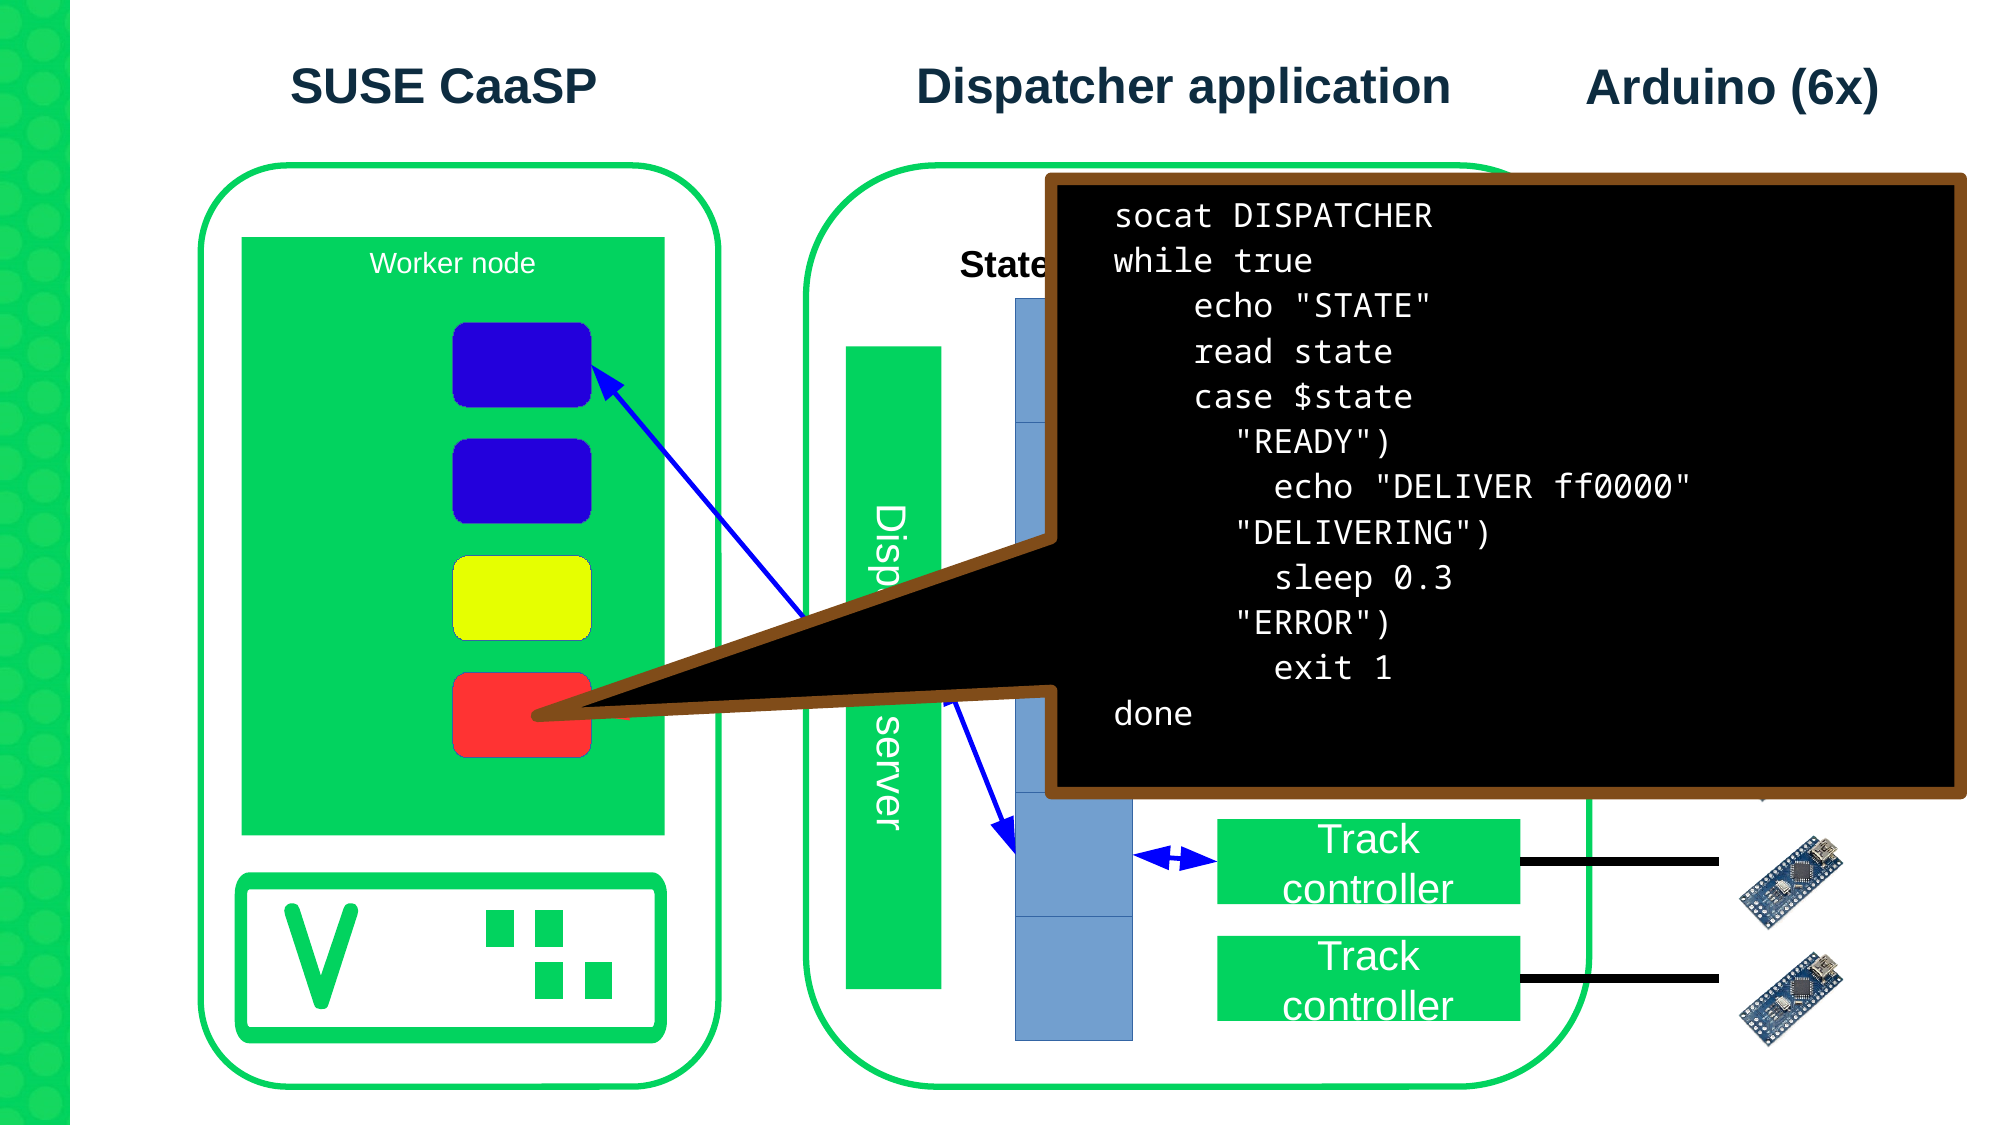

SUSE CaaSP
Dispatcher application
Arduino (6x)
socat DISPATCHER
while true
 echo "STATE"
 read state
 case $state
 "READY")
 echo "DELIVER ff0000"
 "DELIVERING")
 sleep 0.3
 "ERROR")
 exit 1
done
State cache
Worker node
Track controller
Track controller
Track controller
Dispatcher server
Track controller
Track controller
Track controller